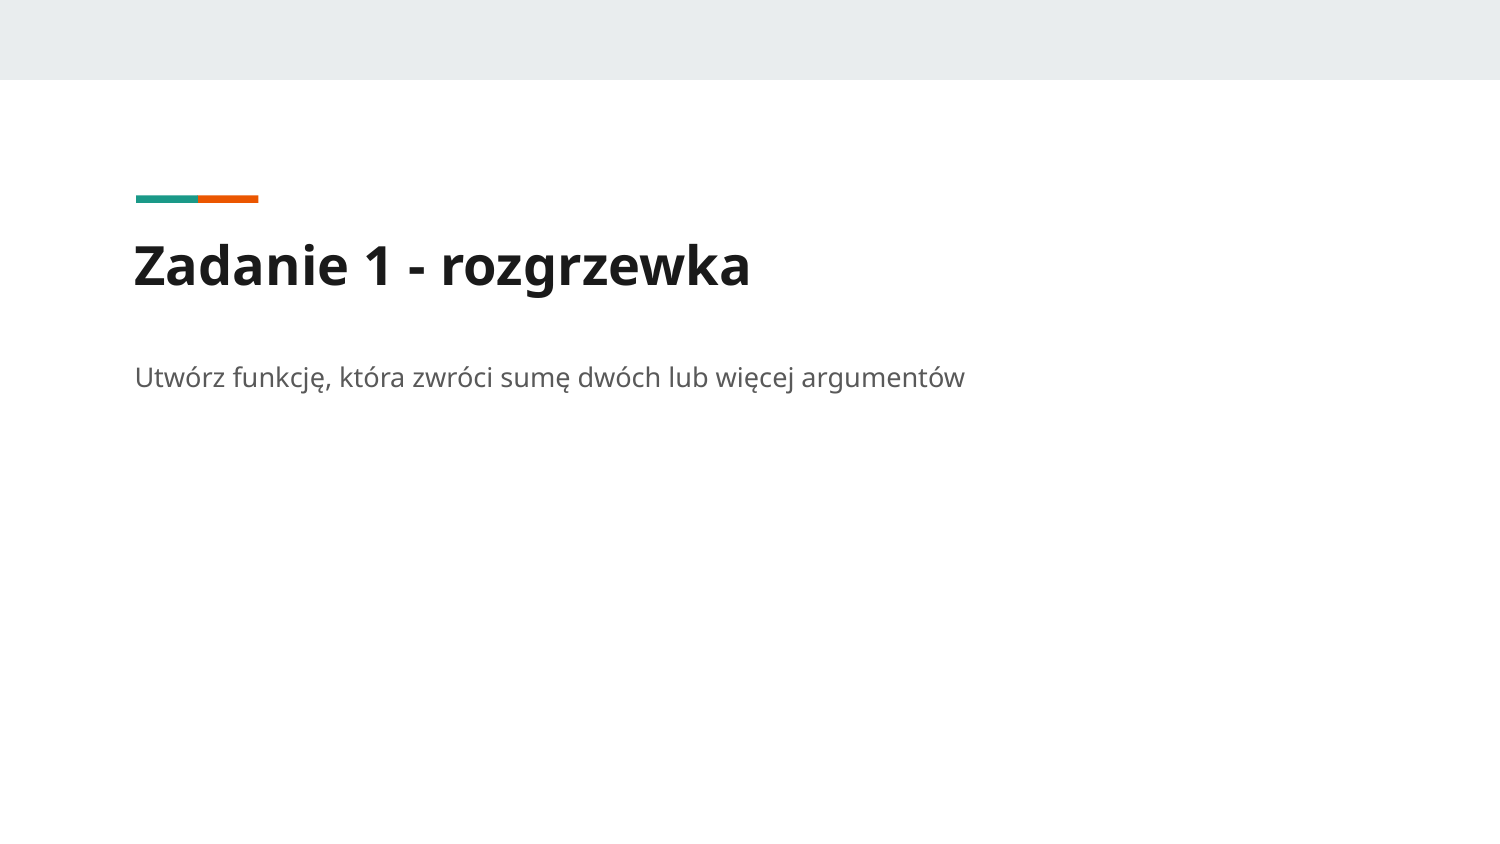

# Zadanie 1 - rozgrzewka
Utwórz funkcję, która zwróci sumę dwóch lub więcej argumentów